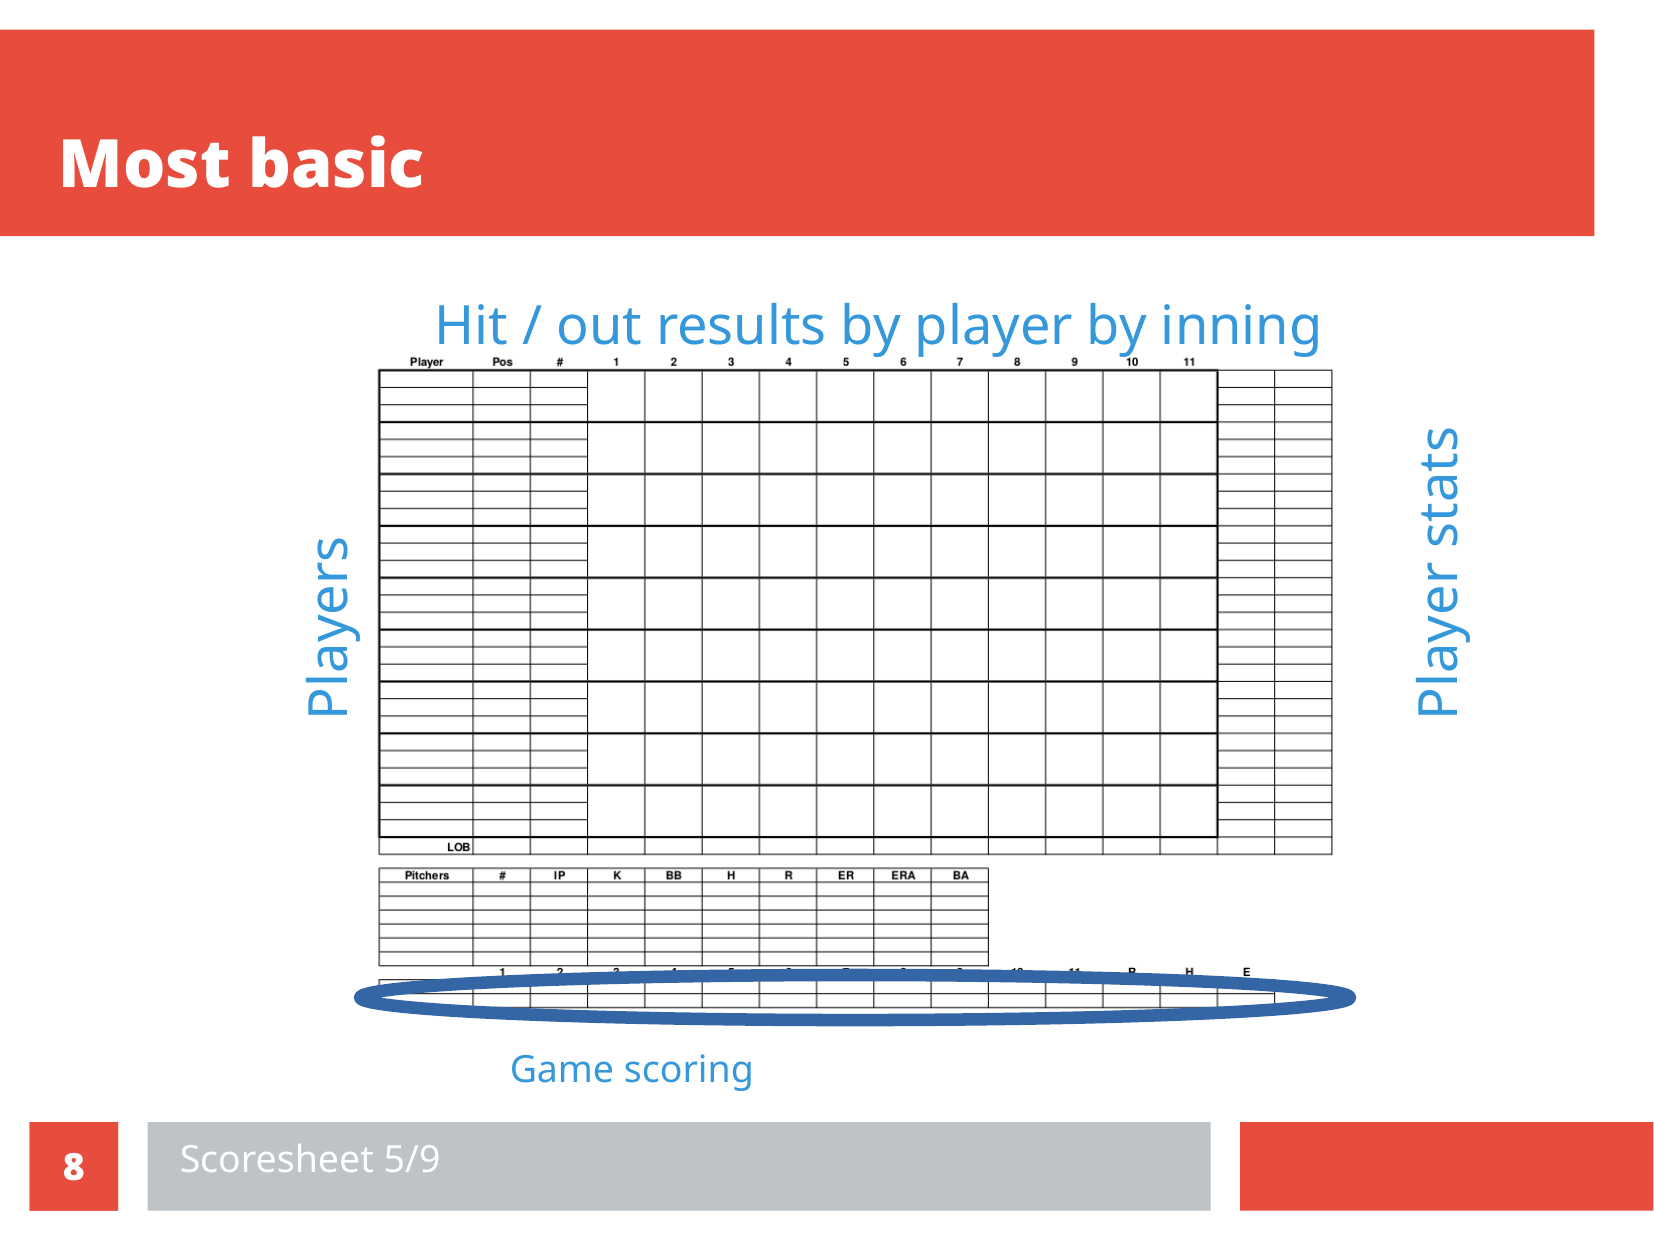

# Most basic
Hit / out results by player by inning
Players
Player stats
Game scoring
8
Scoresheet 5/9